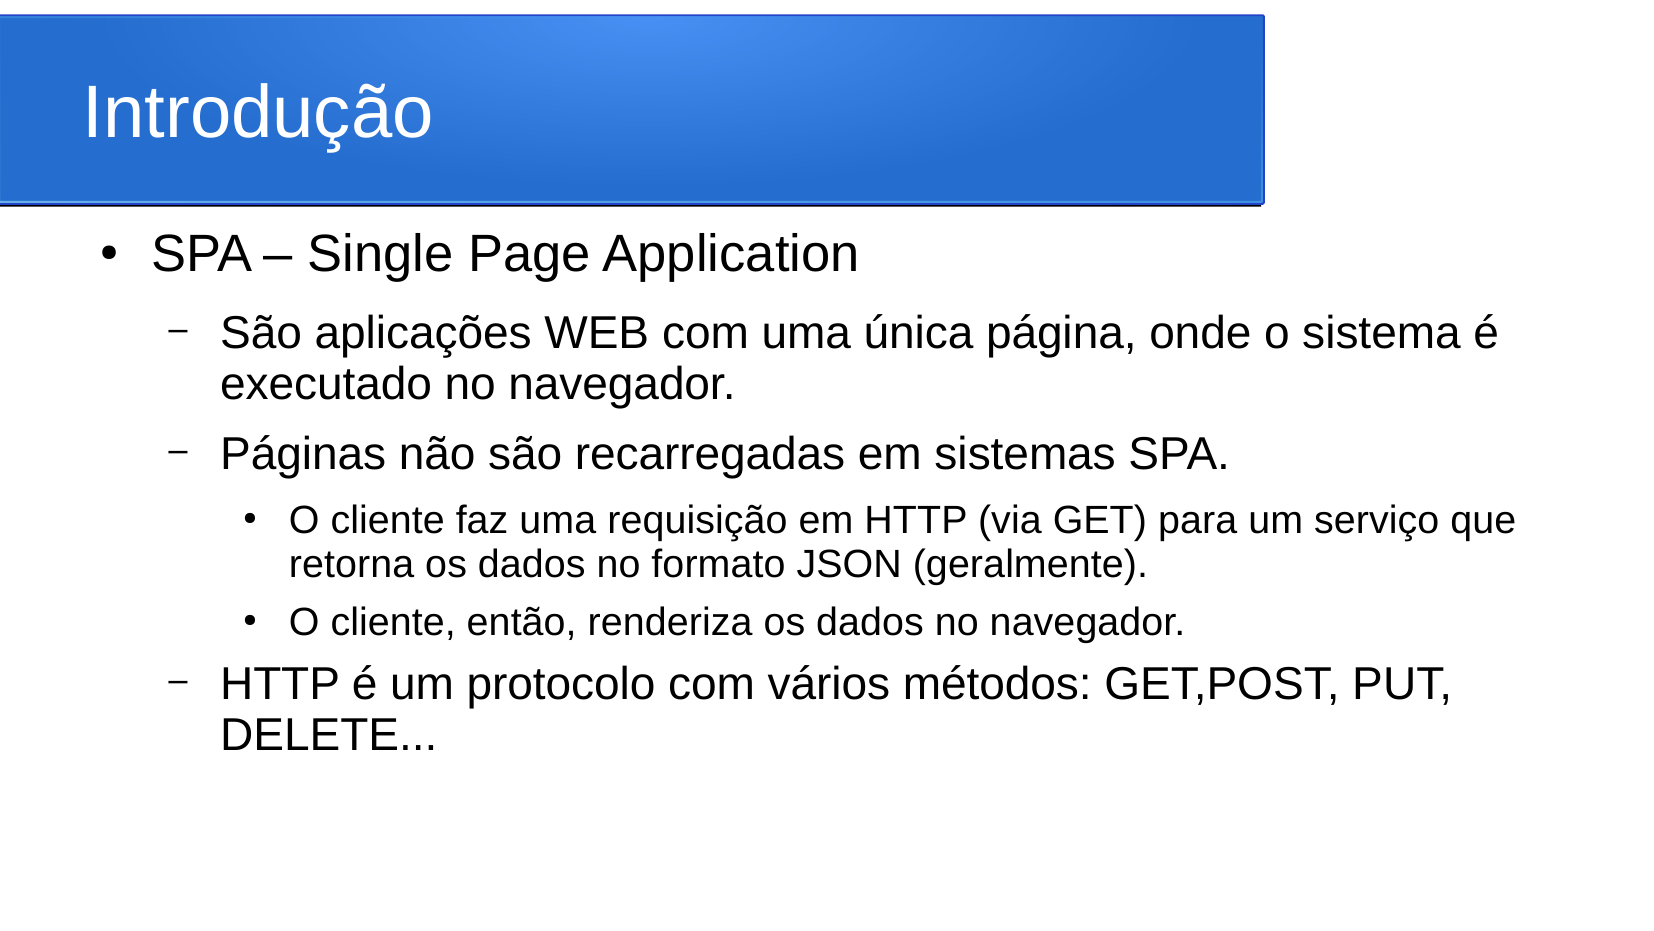

# Introdução
SPA – Single Page Application
São aplicações WEB com uma única página, onde o sistema é executado no navegador.
Páginas não são recarregadas em sistemas SPA.
O cliente faz uma requisição em HTTP (via GET) para um serviço que retorna os dados no formato JSON (geralmente).
O cliente, então, renderiza os dados no navegador.
HTTP é um protocolo com vários métodos: GET,POST, PUT, DELETE...